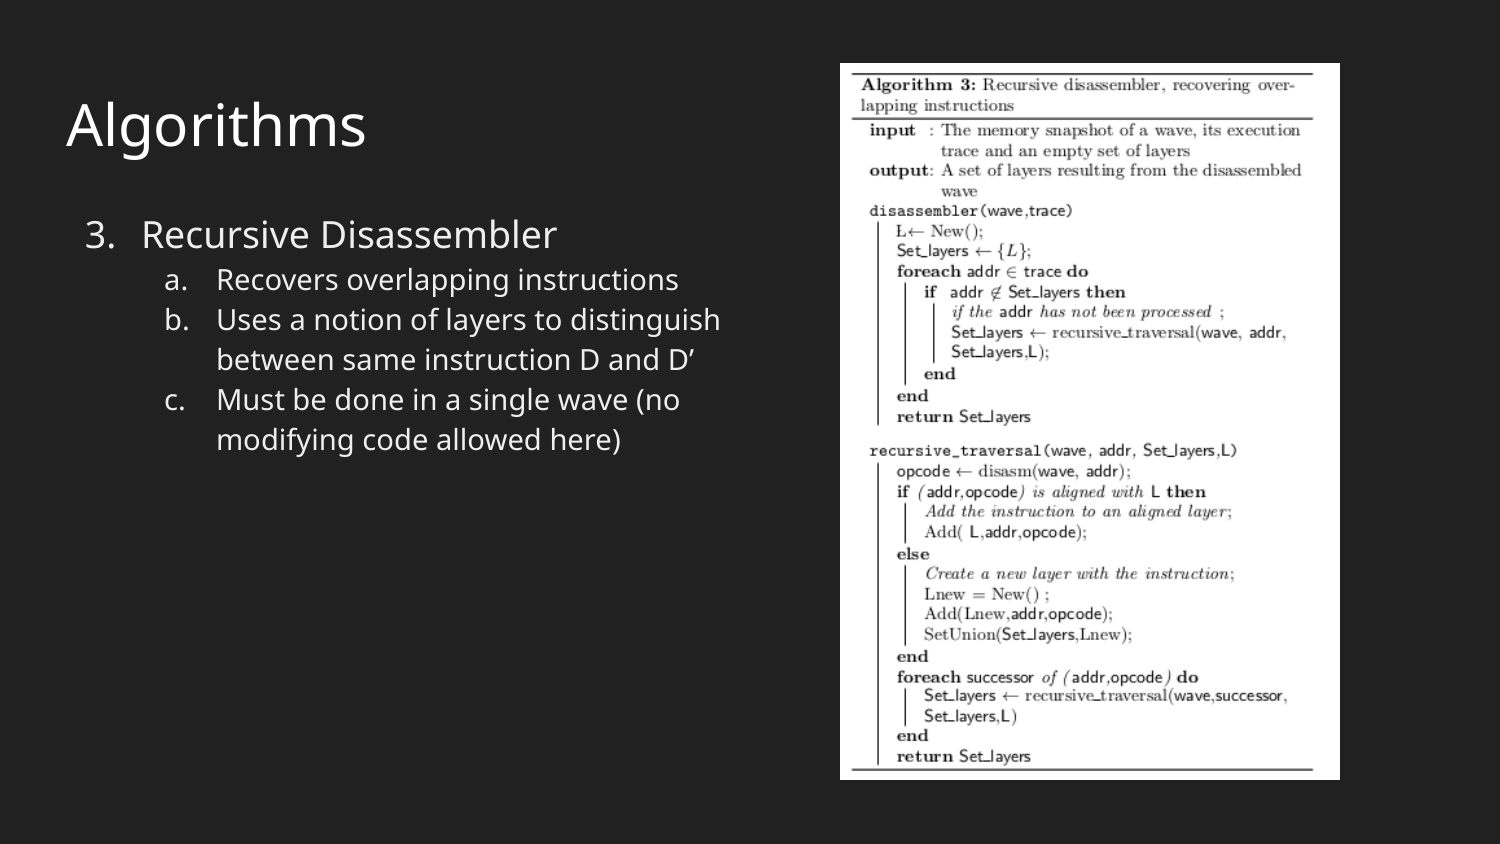

# Algorithms
Recursive Disassembler
Recovers overlapping instructions
Uses a notion of layers to distinguish between same instruction D and D’
Must be done in a single wave (no modifying code allowed here)